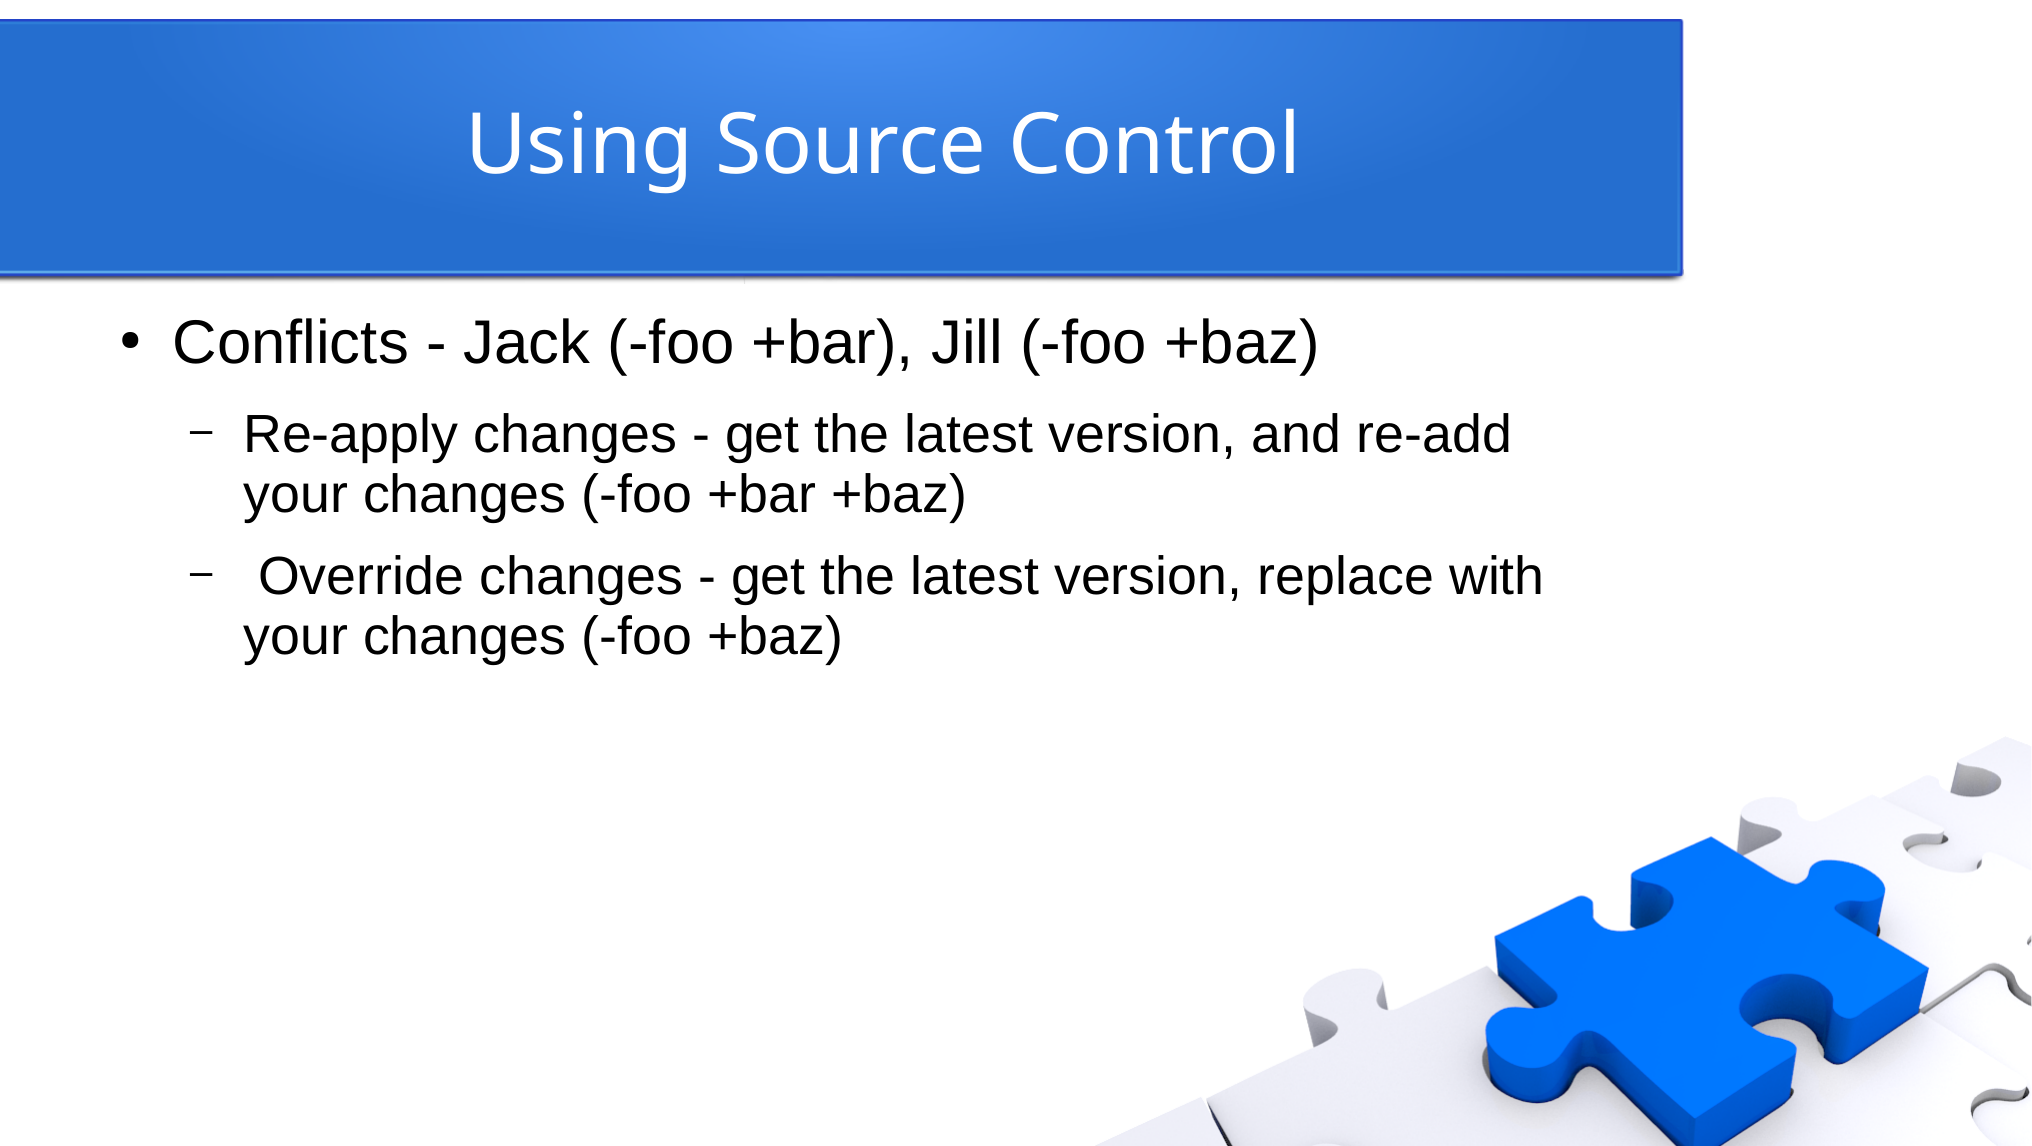

# Using Source Control
Conflicts - Jack (-foo +bar), Jill (-foo +baz)
Re-apply changes - get the latest version, and re-add your changes (-foo +bar +baz)
 Override changes - get the latest version, replace with your changes (-foo +baz)